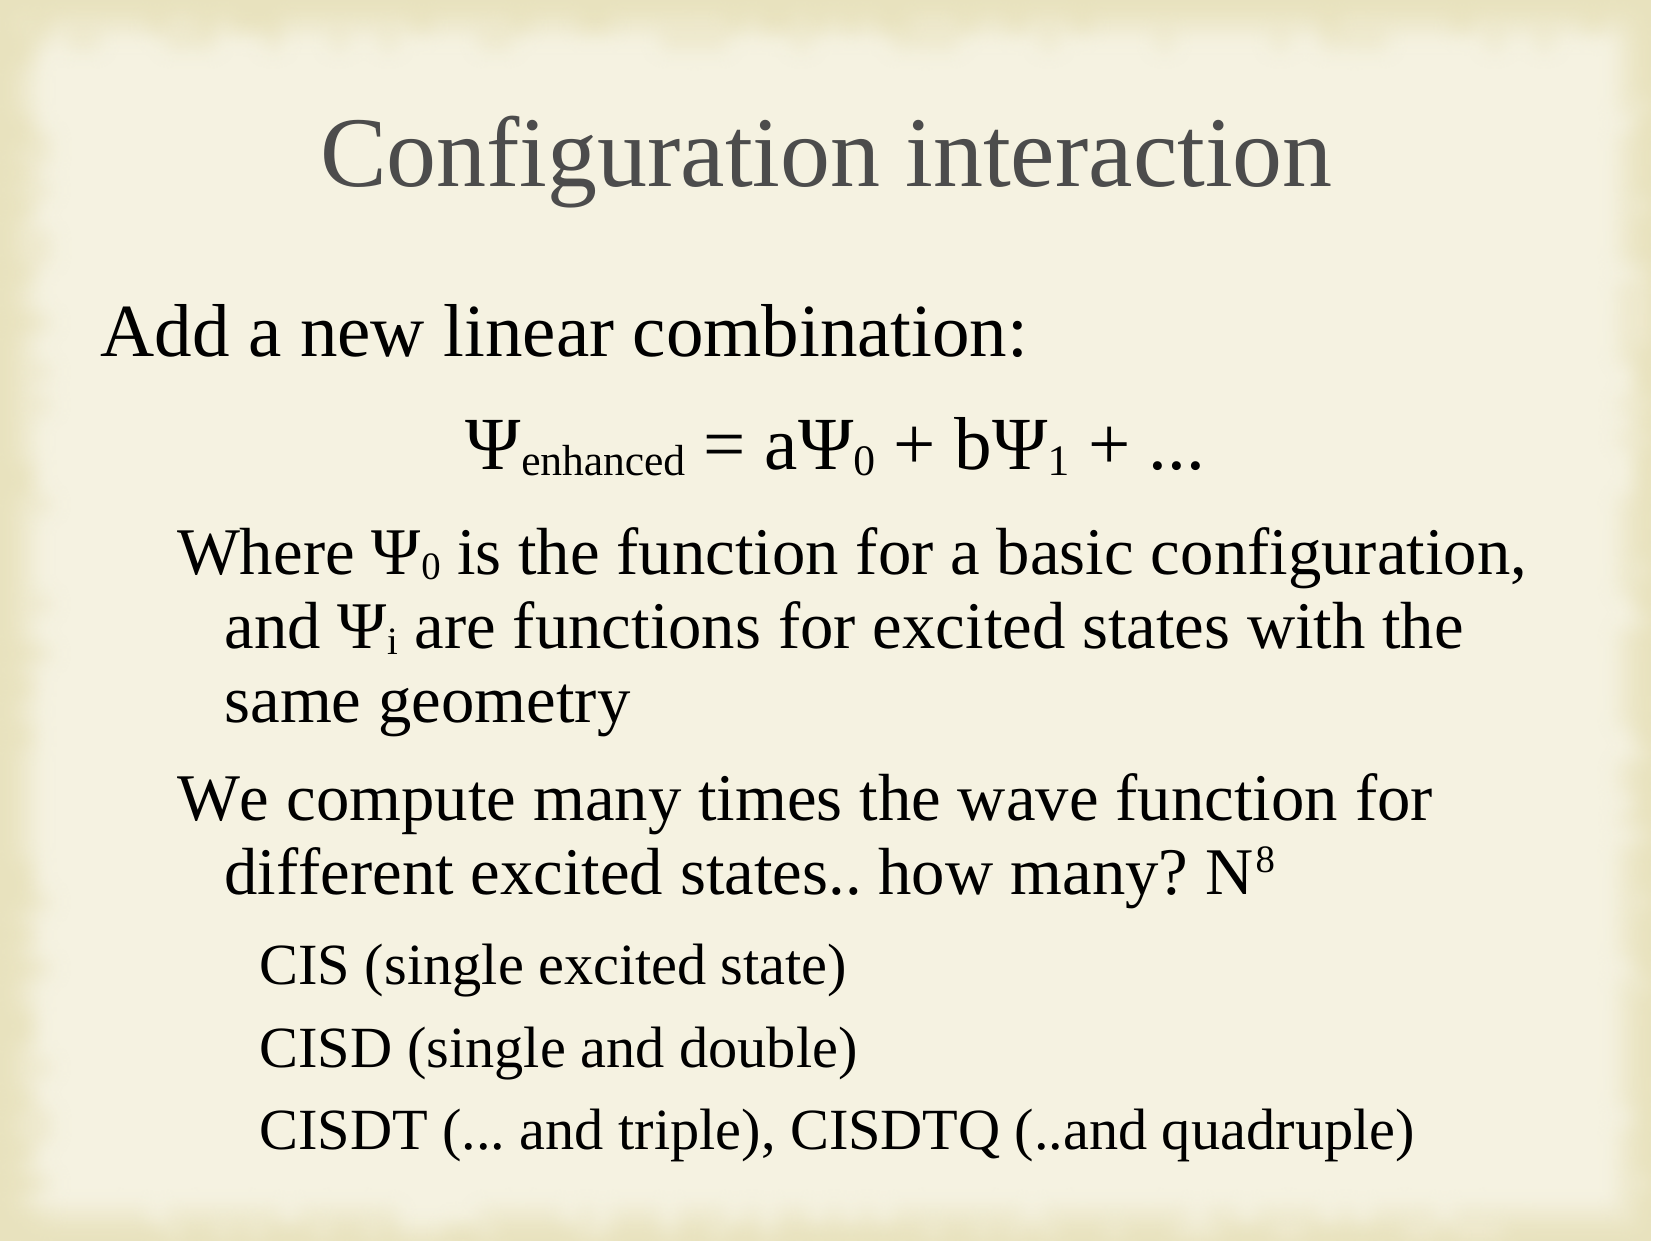

# Configuration interaction
Add a new linear combination:
Ψenhanced = aΨ0 + bΨ1 + ...
Where Ψ0 is the function for a basic configuration, and Ψi are functions for excited states with the same geometry
We compute many times the wave function for different excited states.. how many? N8
CIS (single excited state)
CISD (single and double)
CISDT (... and triple), CISDTQ (..and quadruple)